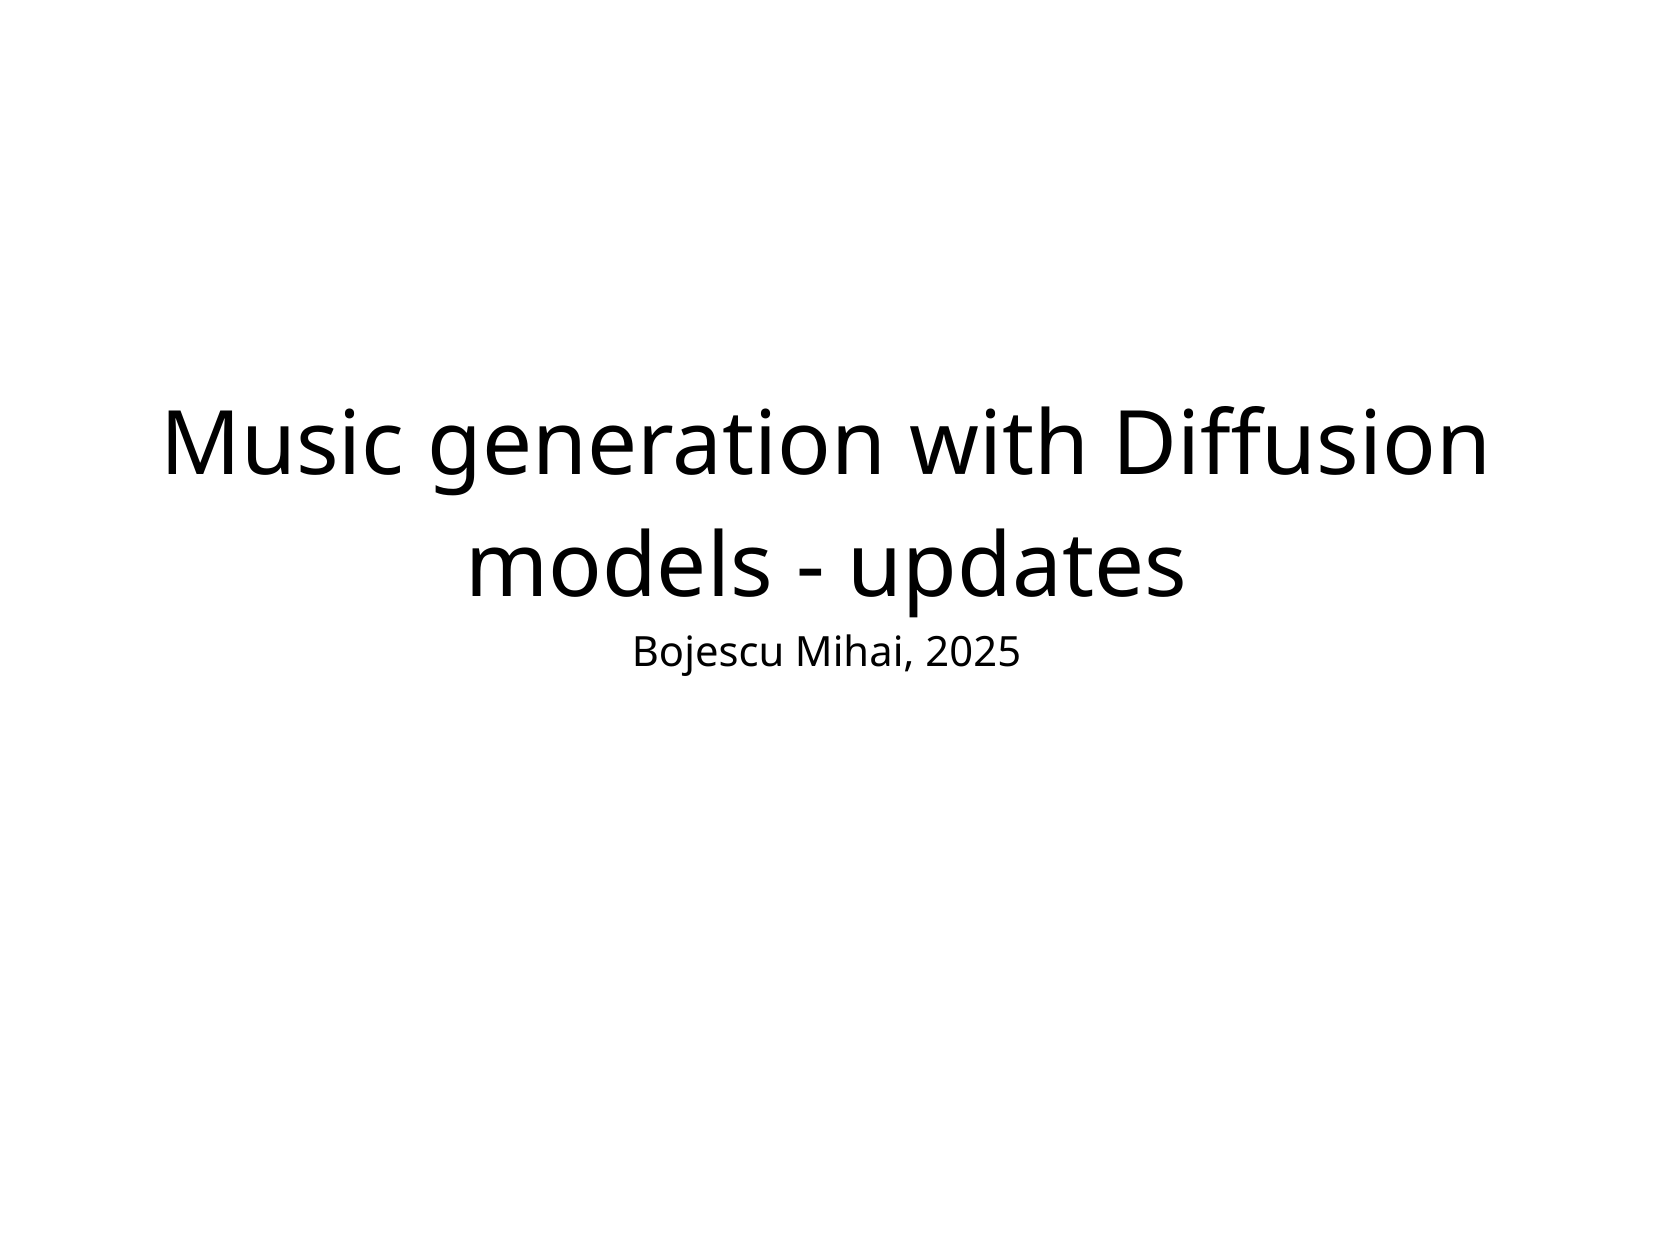

# Music generation with Diffusion models - updates
Bojescu Mihai, 2025